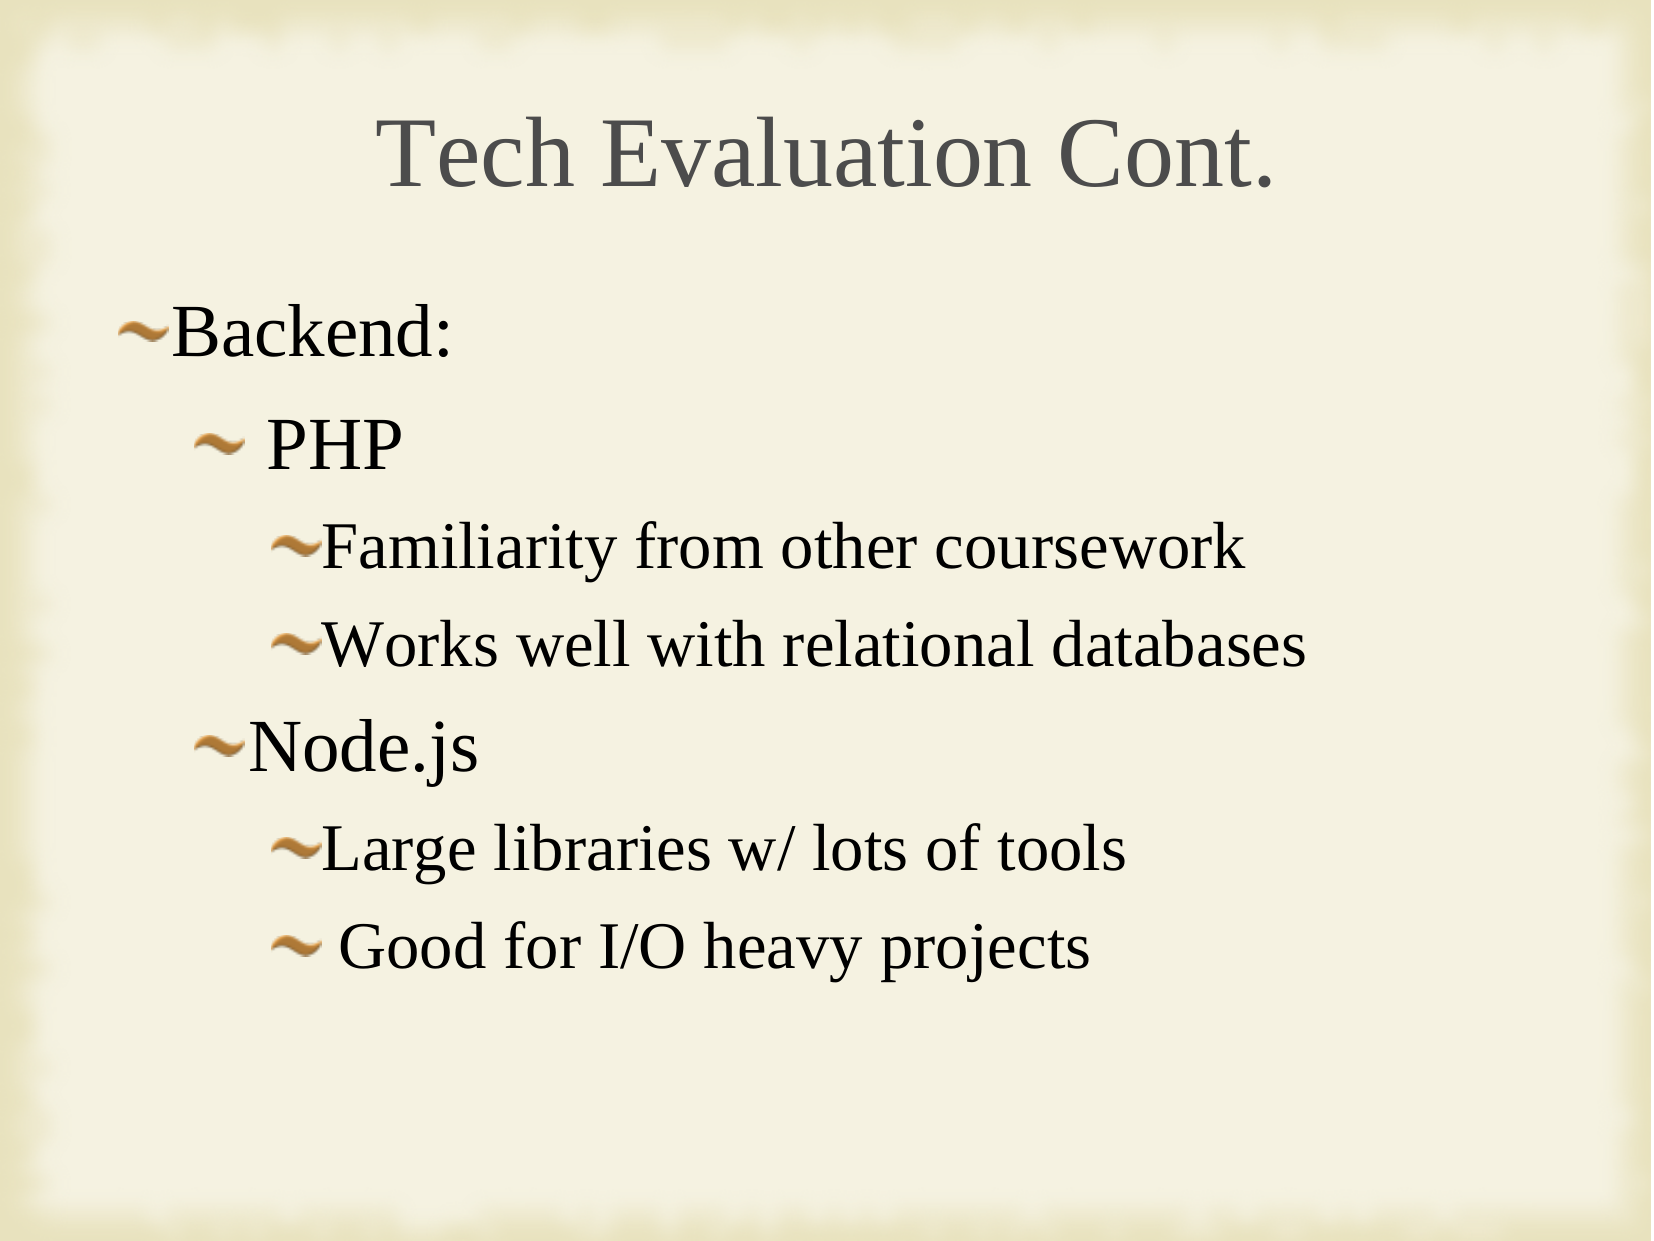

# Tech Evaluation Cont.
Backend:
 PHP
Familiarity from other coursework
Works well with relational databases
Node.js
Large libraries w/ lots of tools
 Good for I/O heavy projects